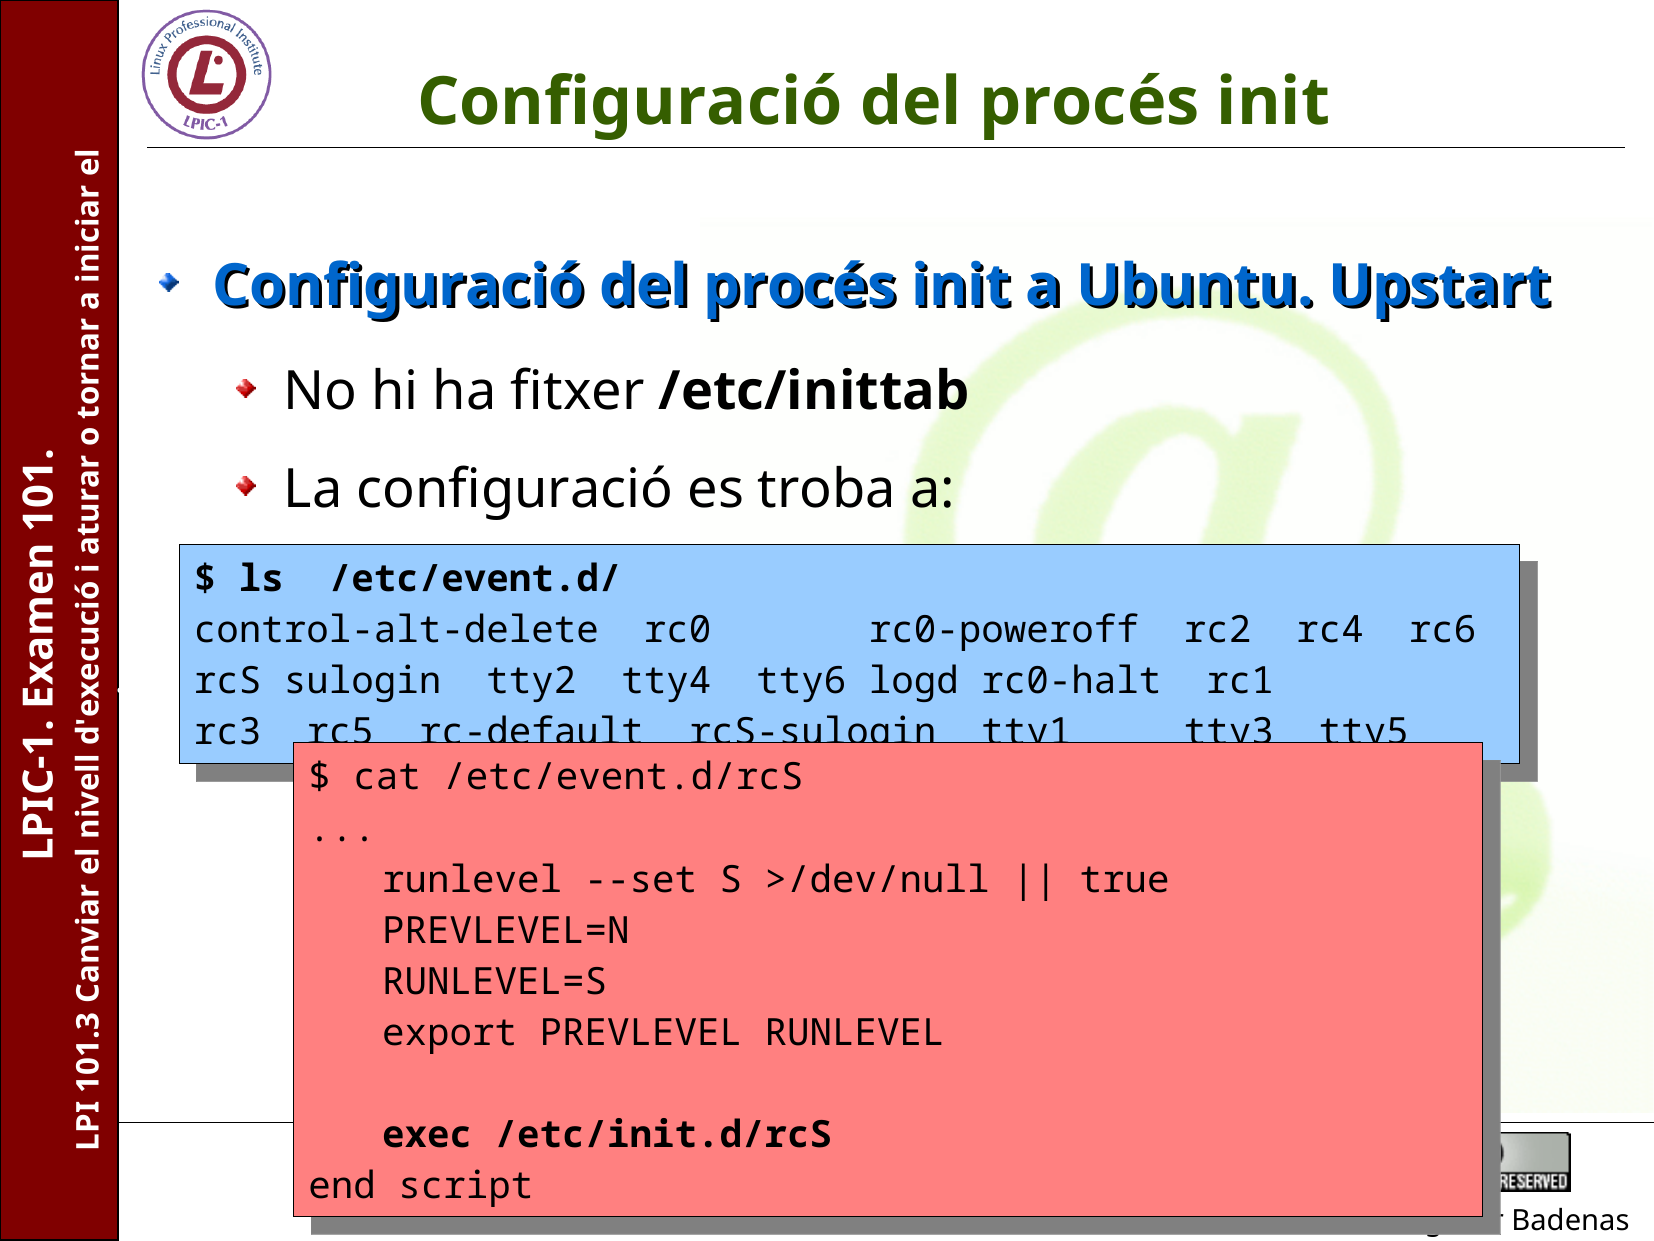

# Configuració del procés init
Configuració del procés init a Ubuntu. Upstart
No hi ha fitxer /etc/inittab
La configuració es troba a:
$ ls /etc/event.d/
control-alt-delete rc0 rc0-poweroff rc2 rc4 rc6 rcS sulogin tty2 tty4 tty6 logd rc0-halt rc1 rc3 rc5 rc-default rcS-sulogin tty1 tty3 tty5
$ cat /etc/event.d/rcS
...
	runlevel --set S >/dev/null || true
	PREVLEVEL=N
	RUNLEVEL=S
	export PREVLEVEL RUNLEVEL
	exec /etc/init.d/rcS
end script